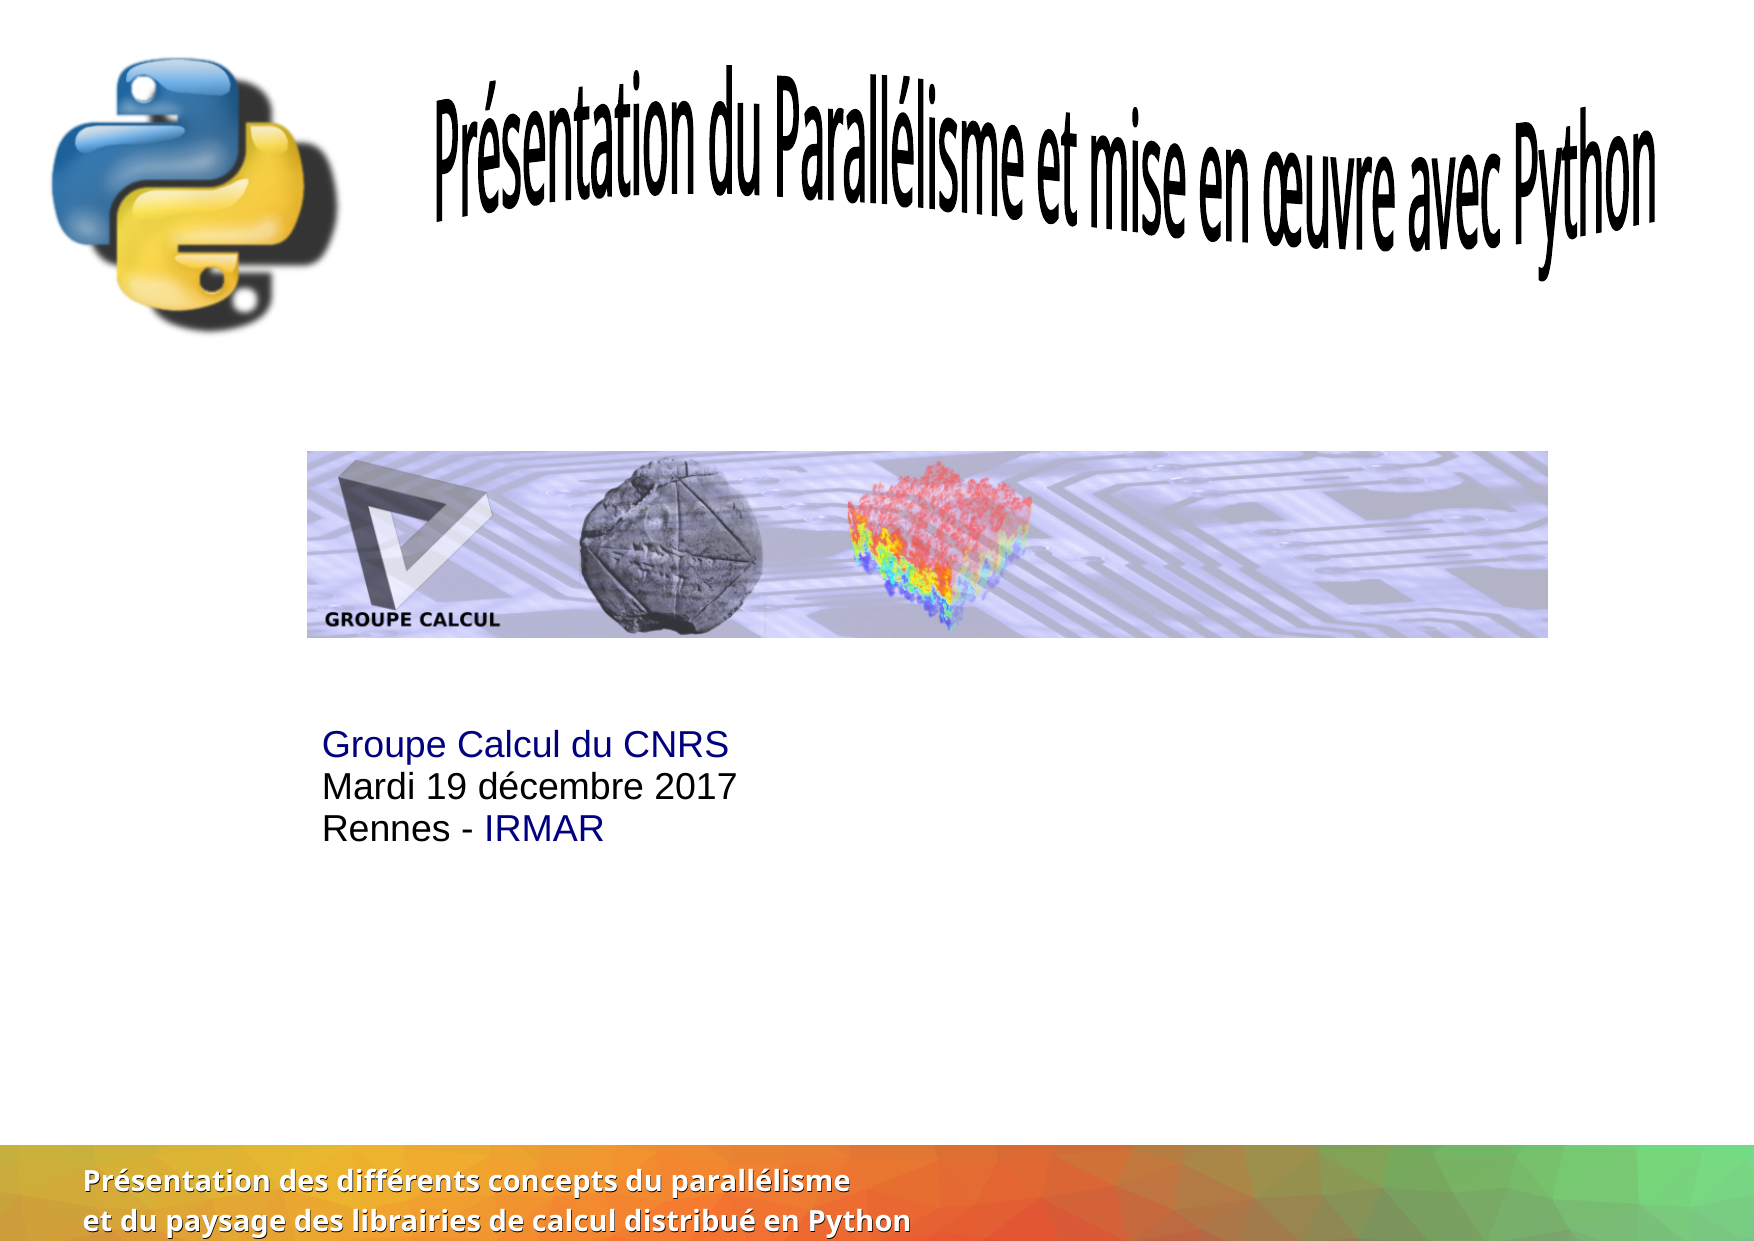

Présentation du Parallélisme et mise en œuvre avec Python
Groupe Calcul du CNRS
Mardi 19 décembre 2017
Rennes - IRMAR